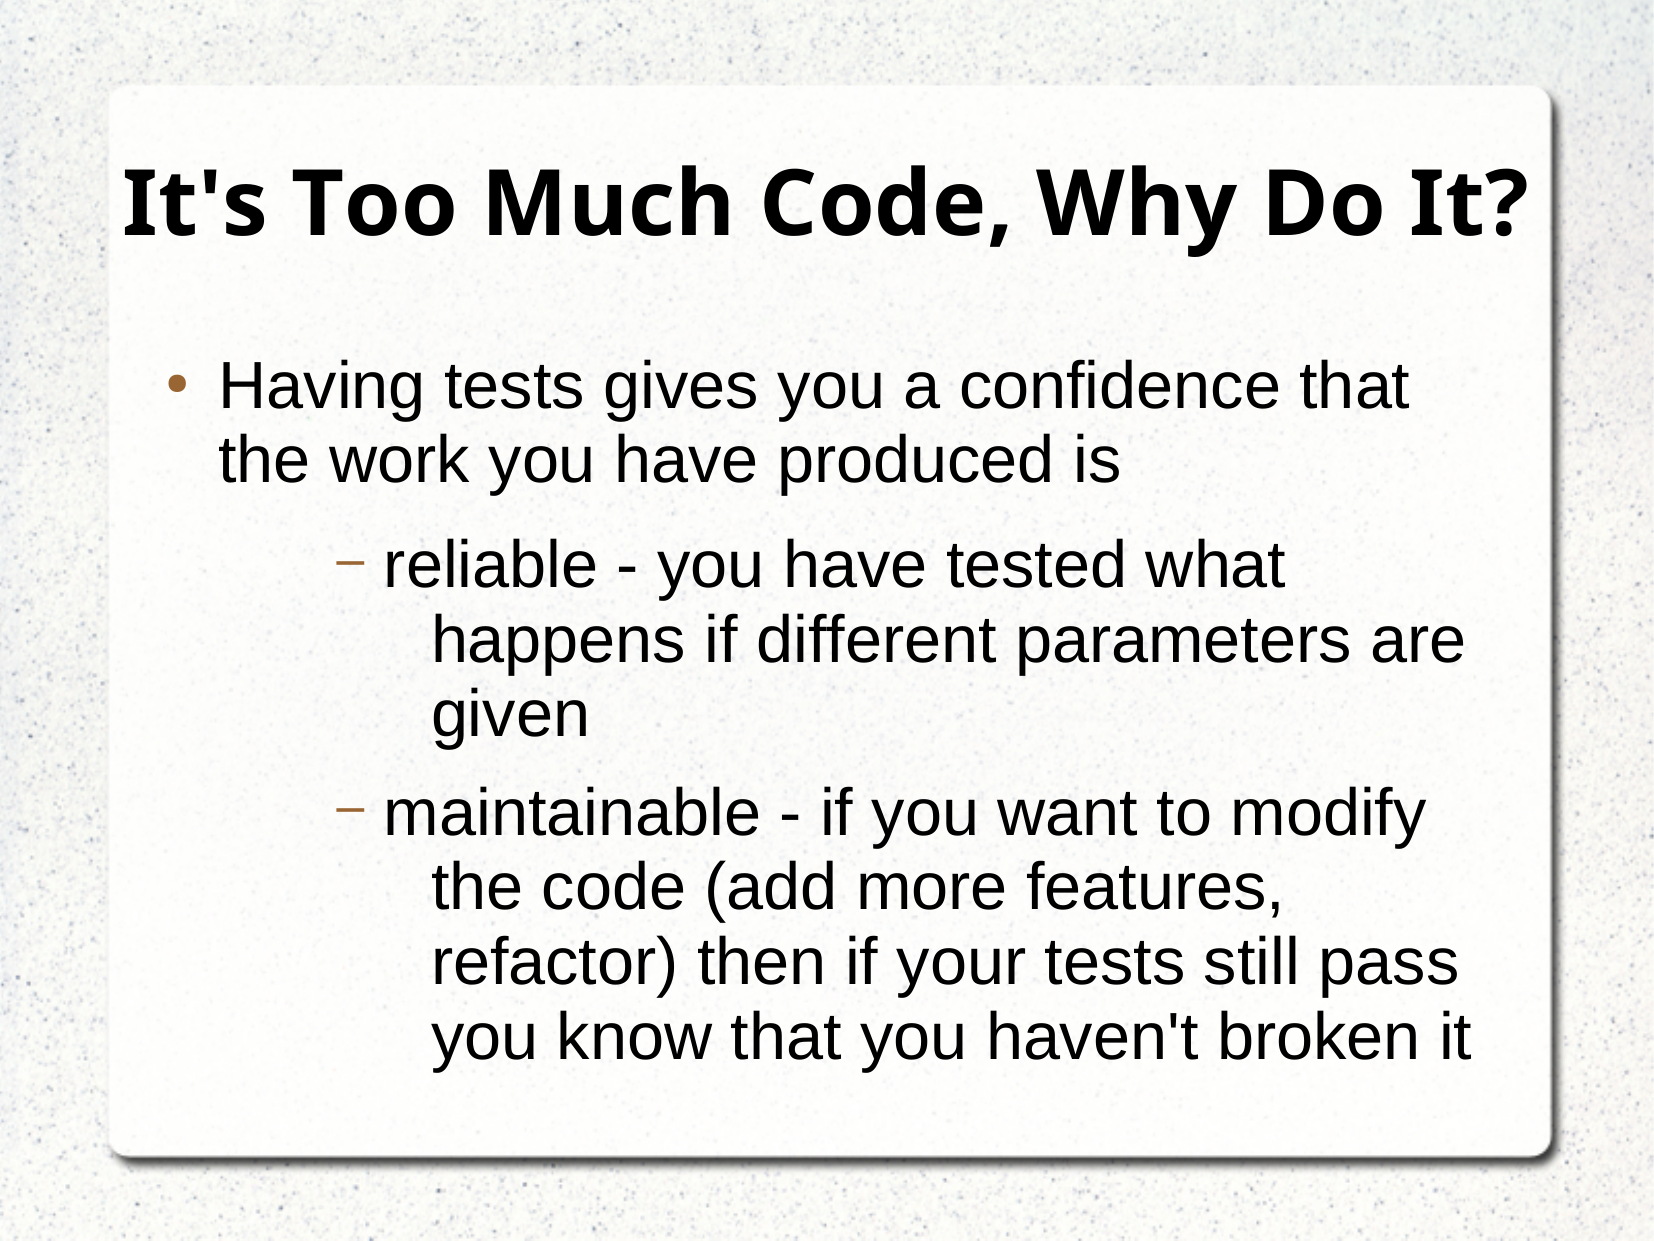

# It's Too Much Code, Why Do It?
Having tests gives you a confidence that the work you have produced is
reliable - you have tested what happens if different parameters are given
maintainable - if you want to modify the code (add more features, refactor) then if your tests still pass you know that you haven't broken it